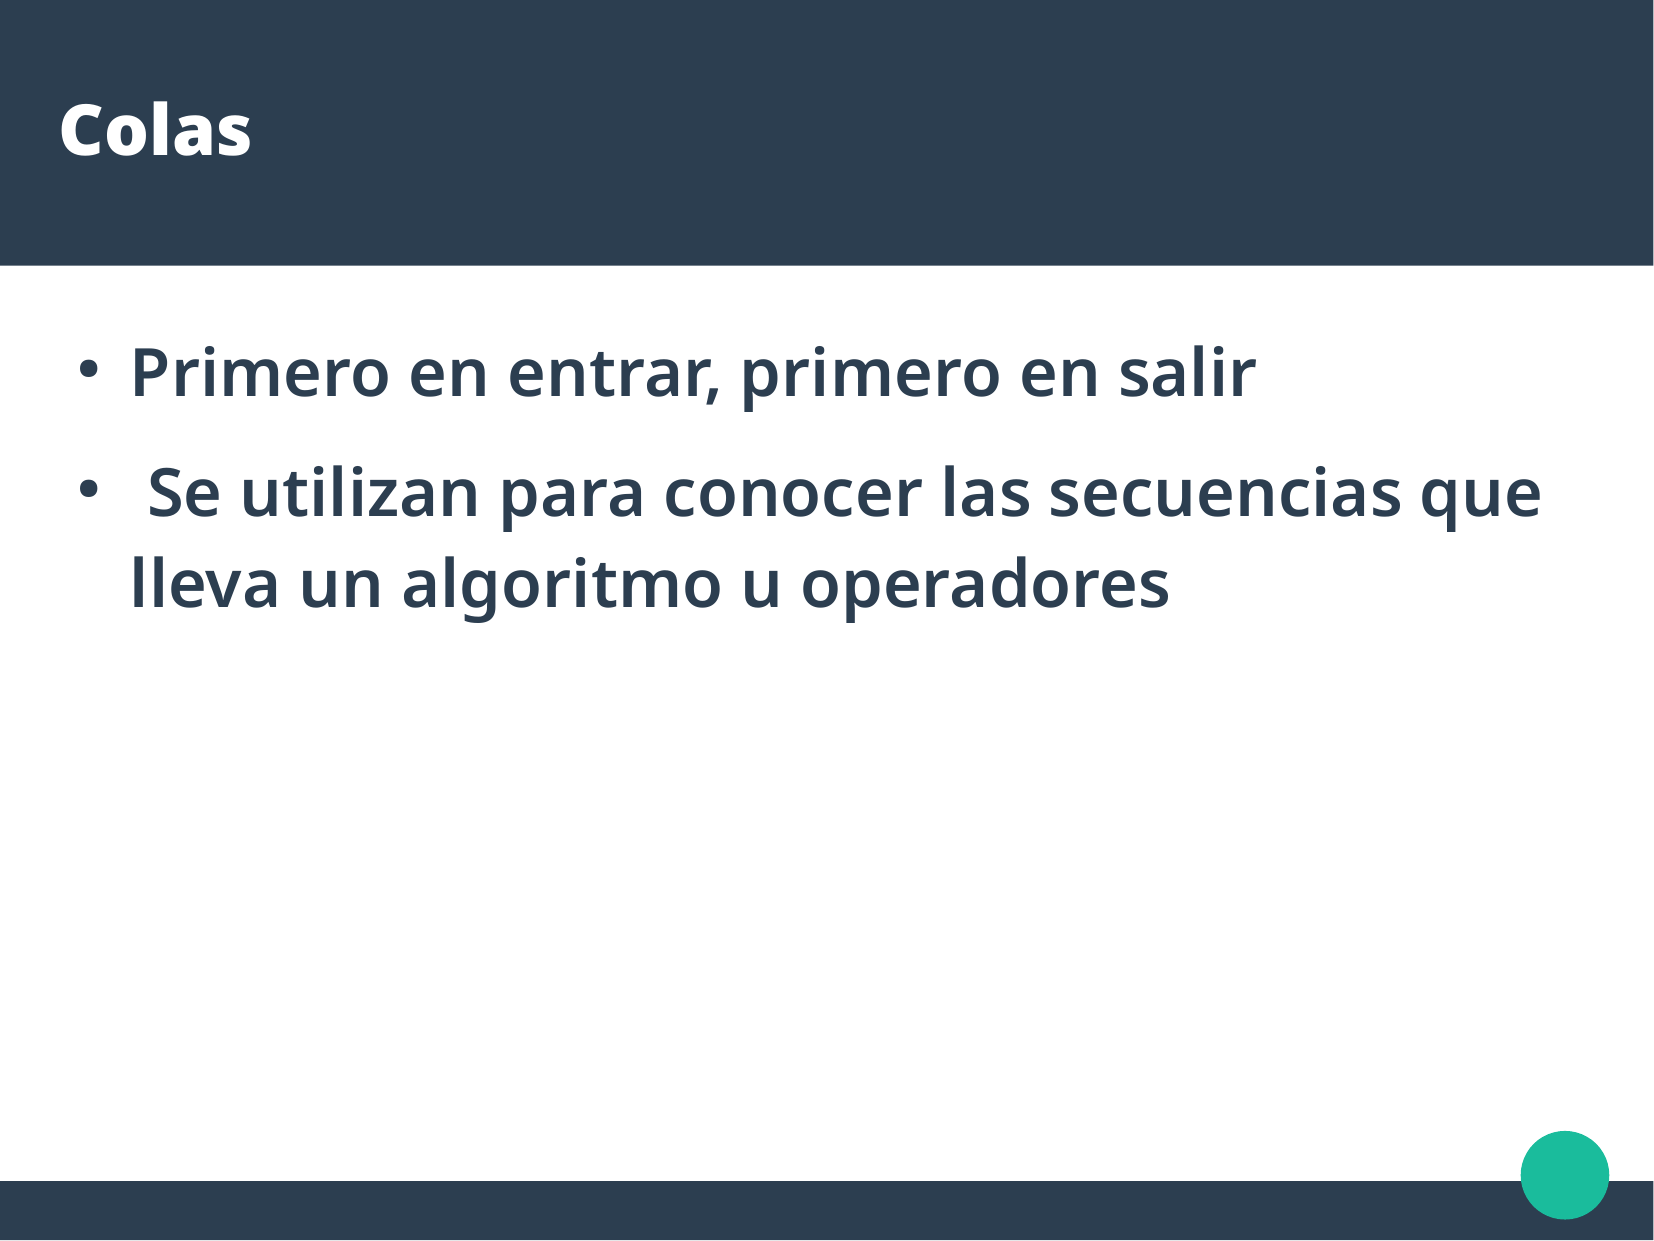

# Colas
Primero en entrar, primero en salir
 Se utilizan para conocer las secuencias que lleva un algoritmo u operadores